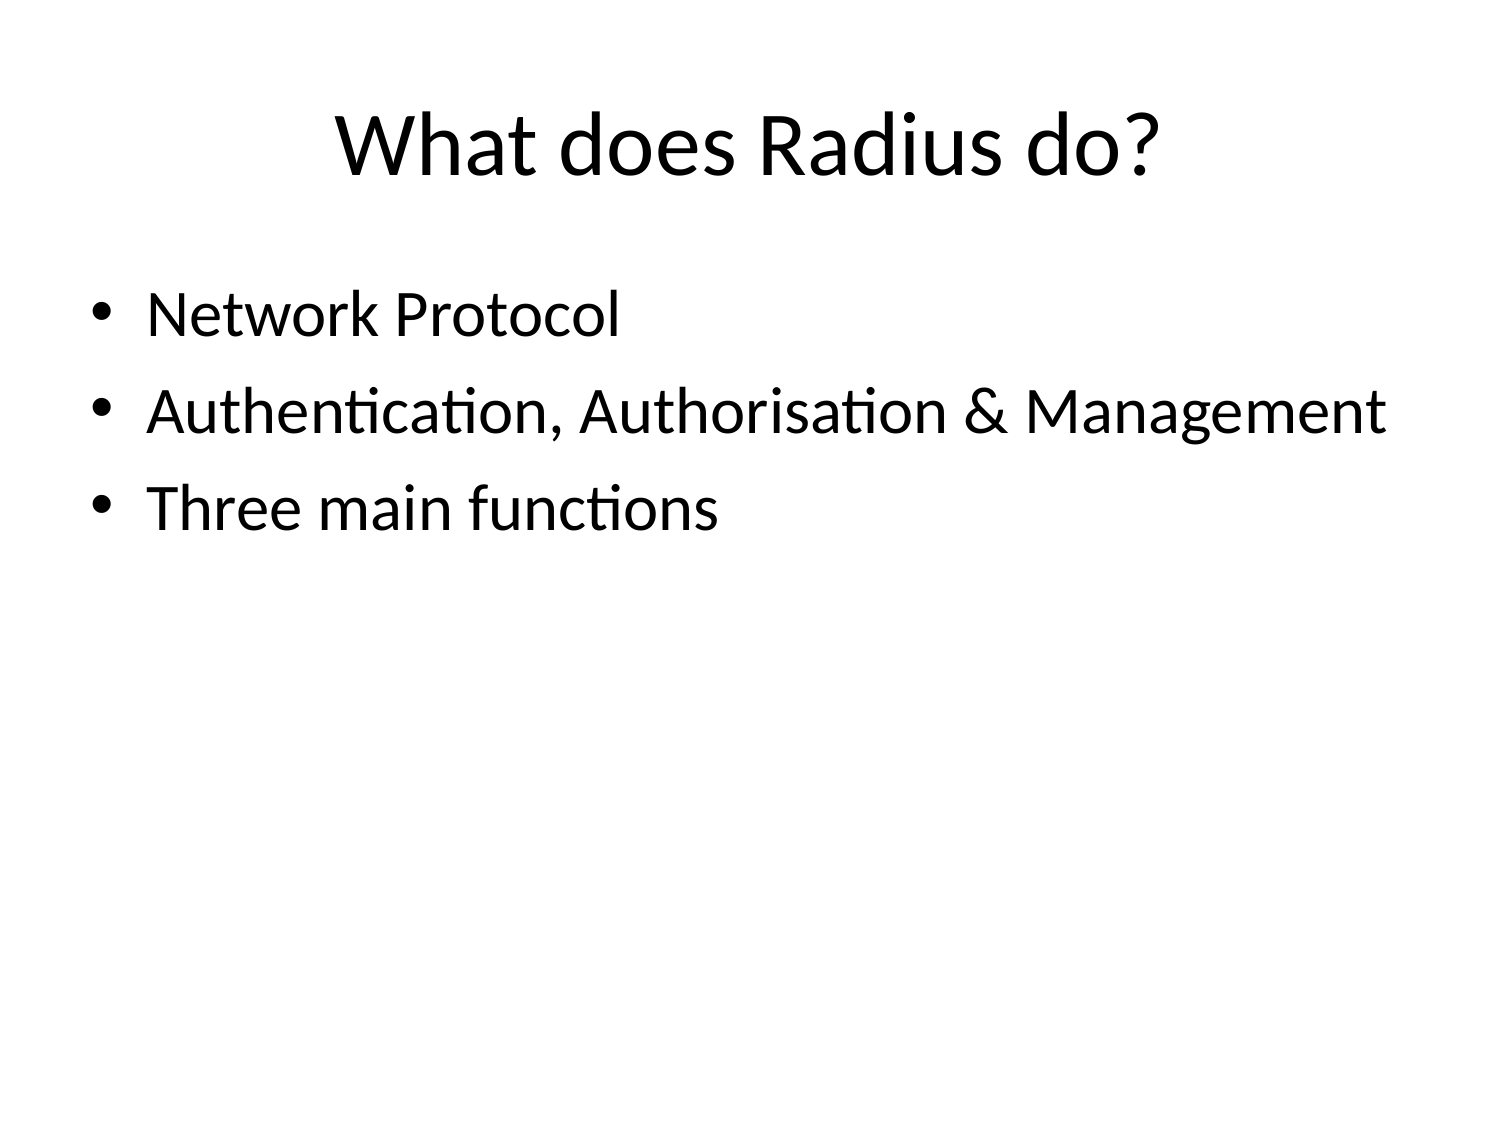

# What does Radius do?
Network Protocol
Authentication, Authorisation & Management
Three main functions